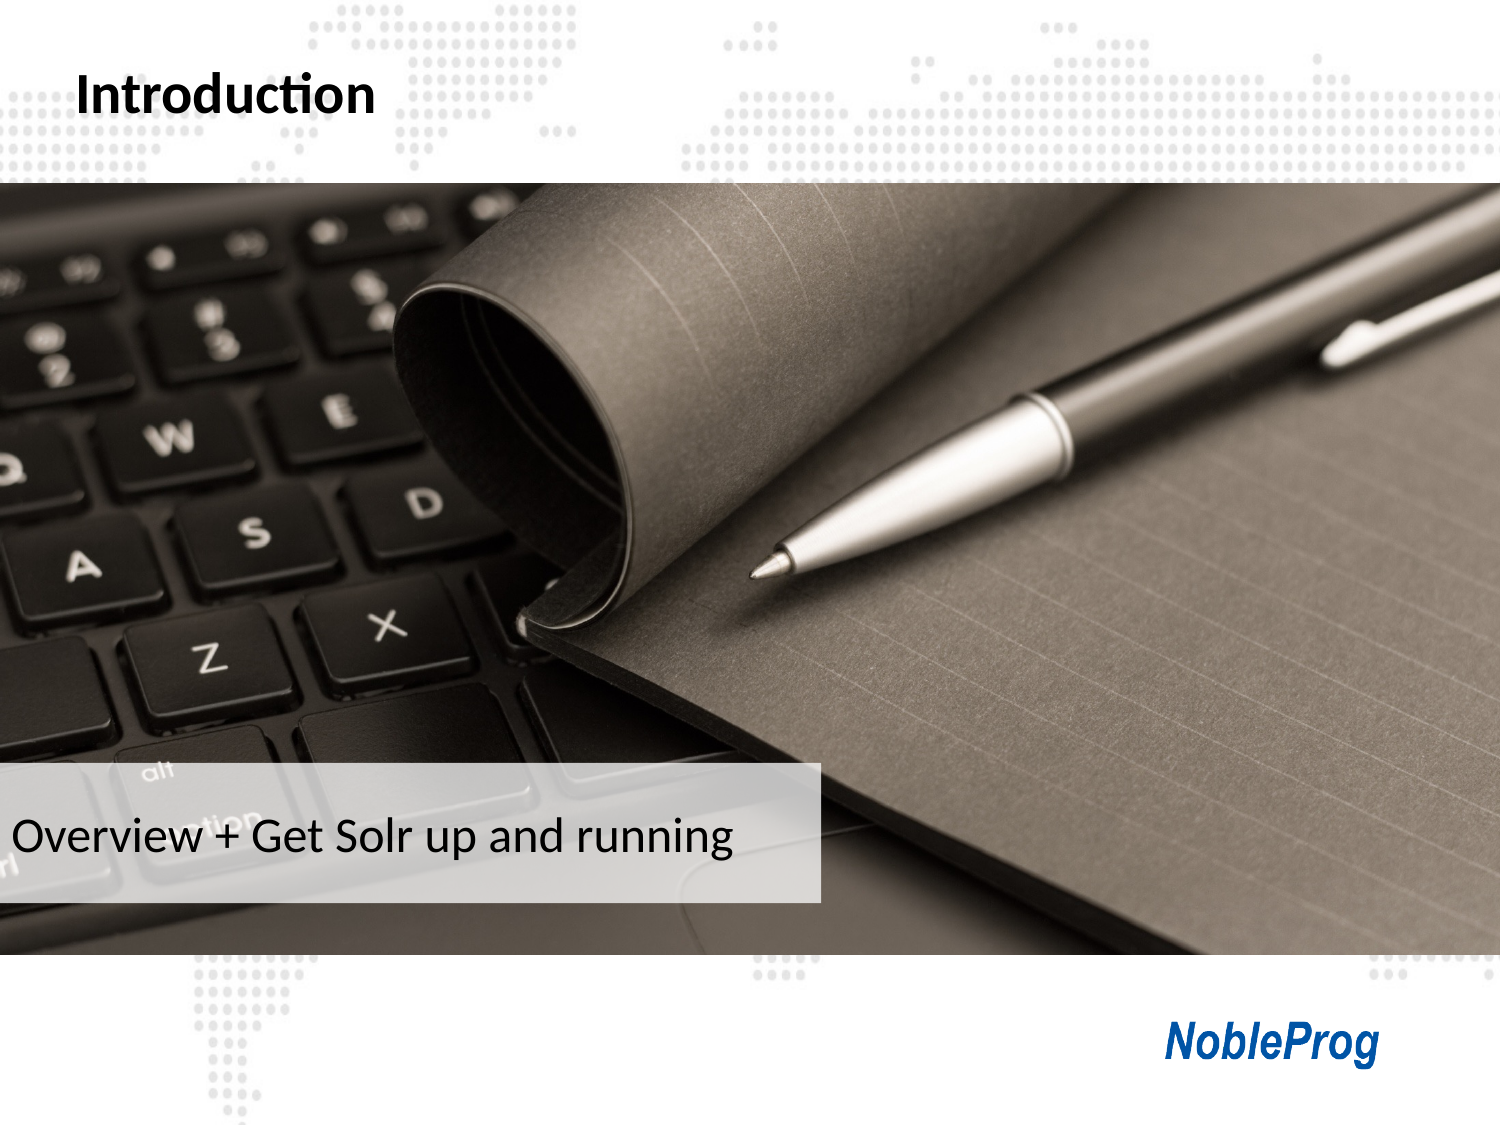

Introduction
 Overview + Get Solr up and running